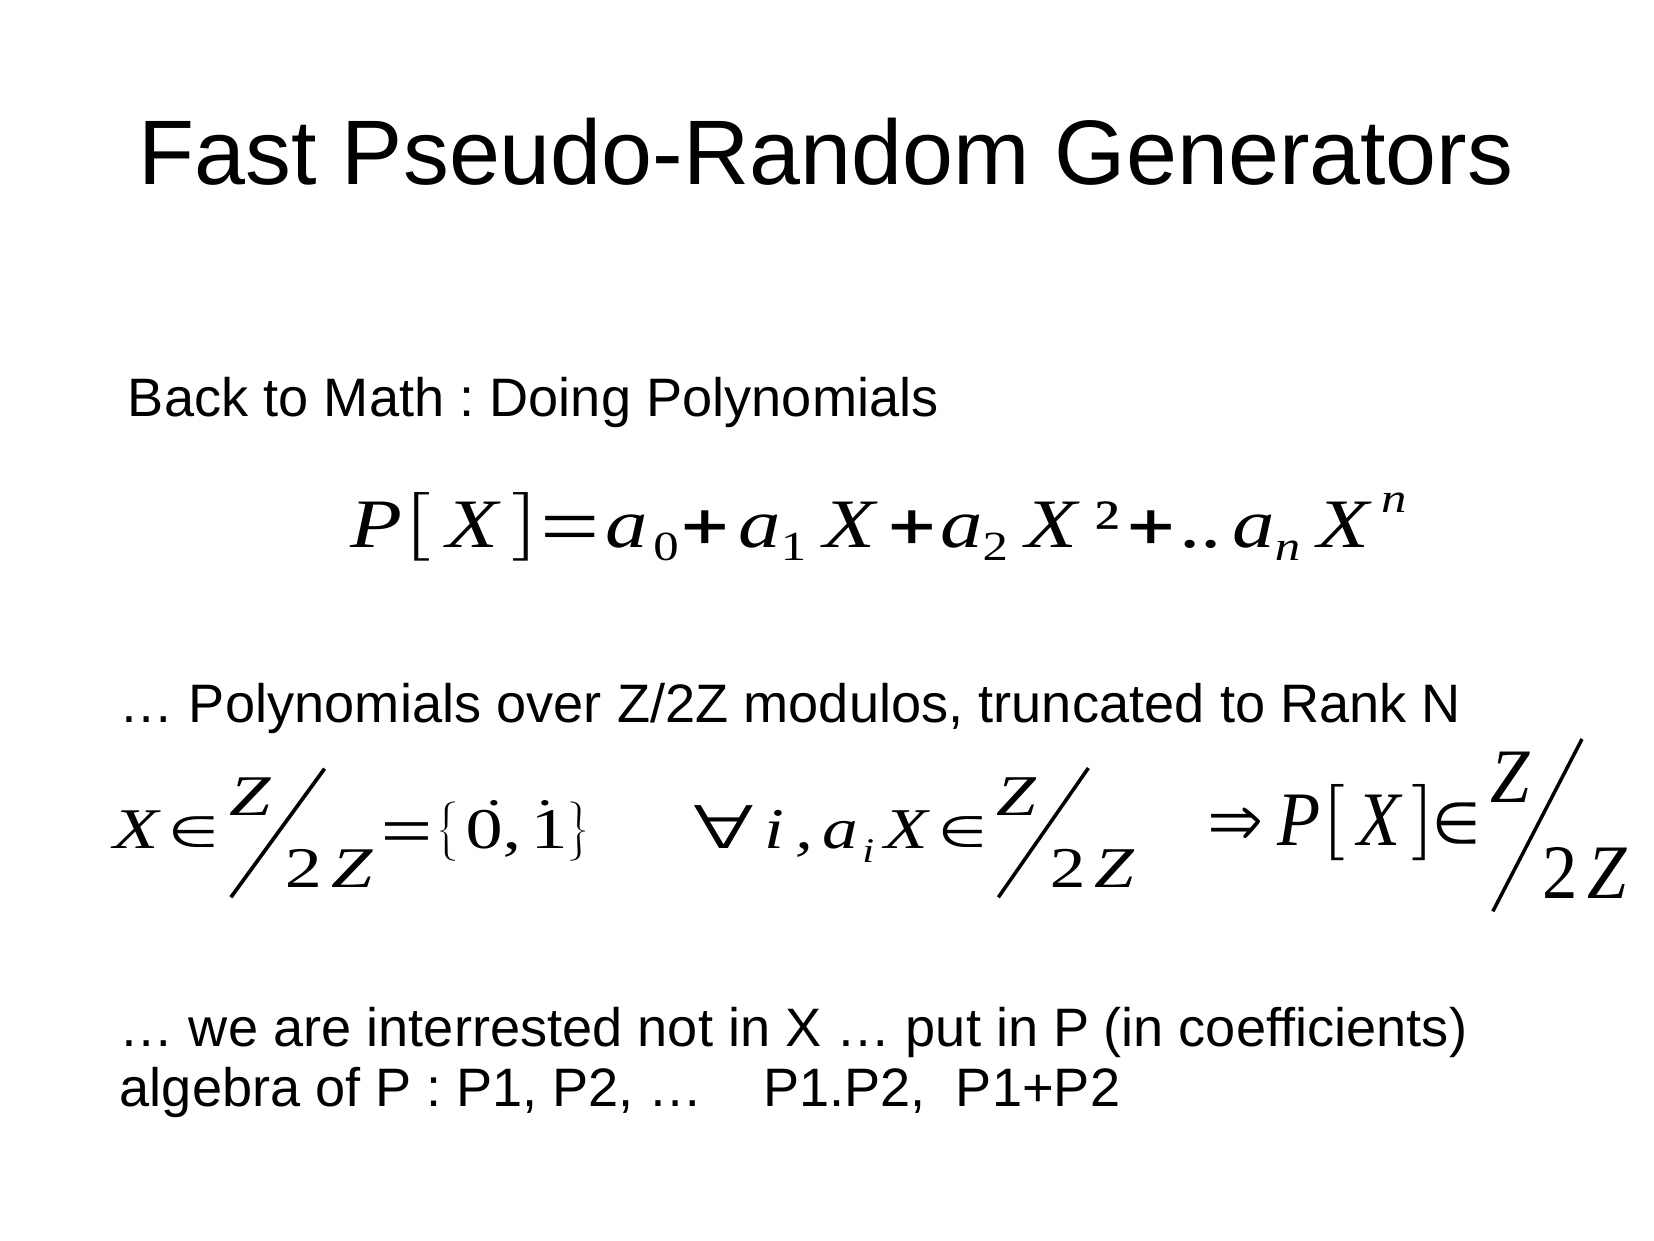

# Fast Pseudo-Random Generators
Back to Math : Doing Polynomials
… Polynomials over Z/2Z modulos, truncated to Rank N
… we are interrested not in X … put in P (in coefficients)
algebra of P : P1, P2, … P1.P2, P1+P2